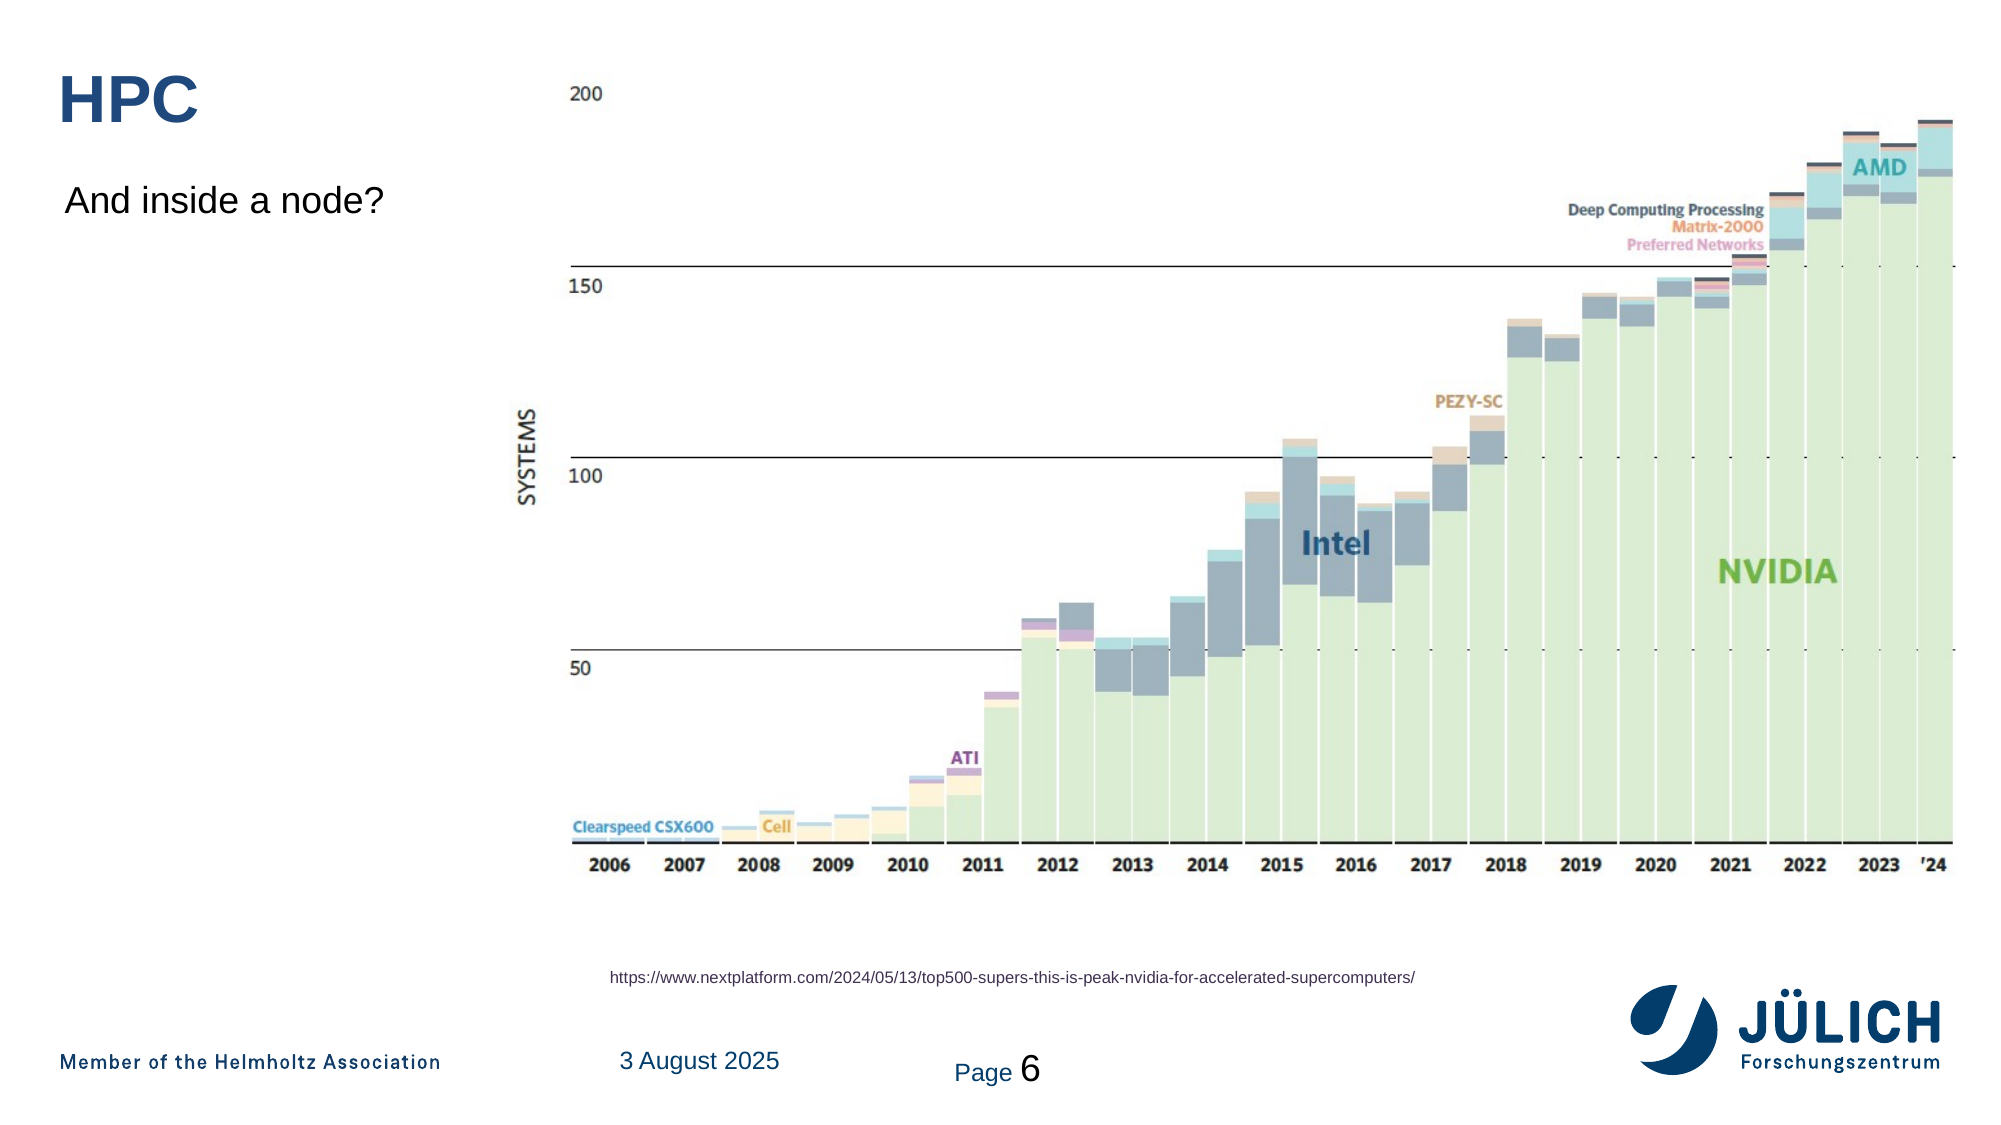

# HPC
And inside a node?
https://www.nextplatform.com/2024/05/13/top500-supers-this-is-peak-nvidia-for-accelerated-supercomputers/
3 August 2025
Page